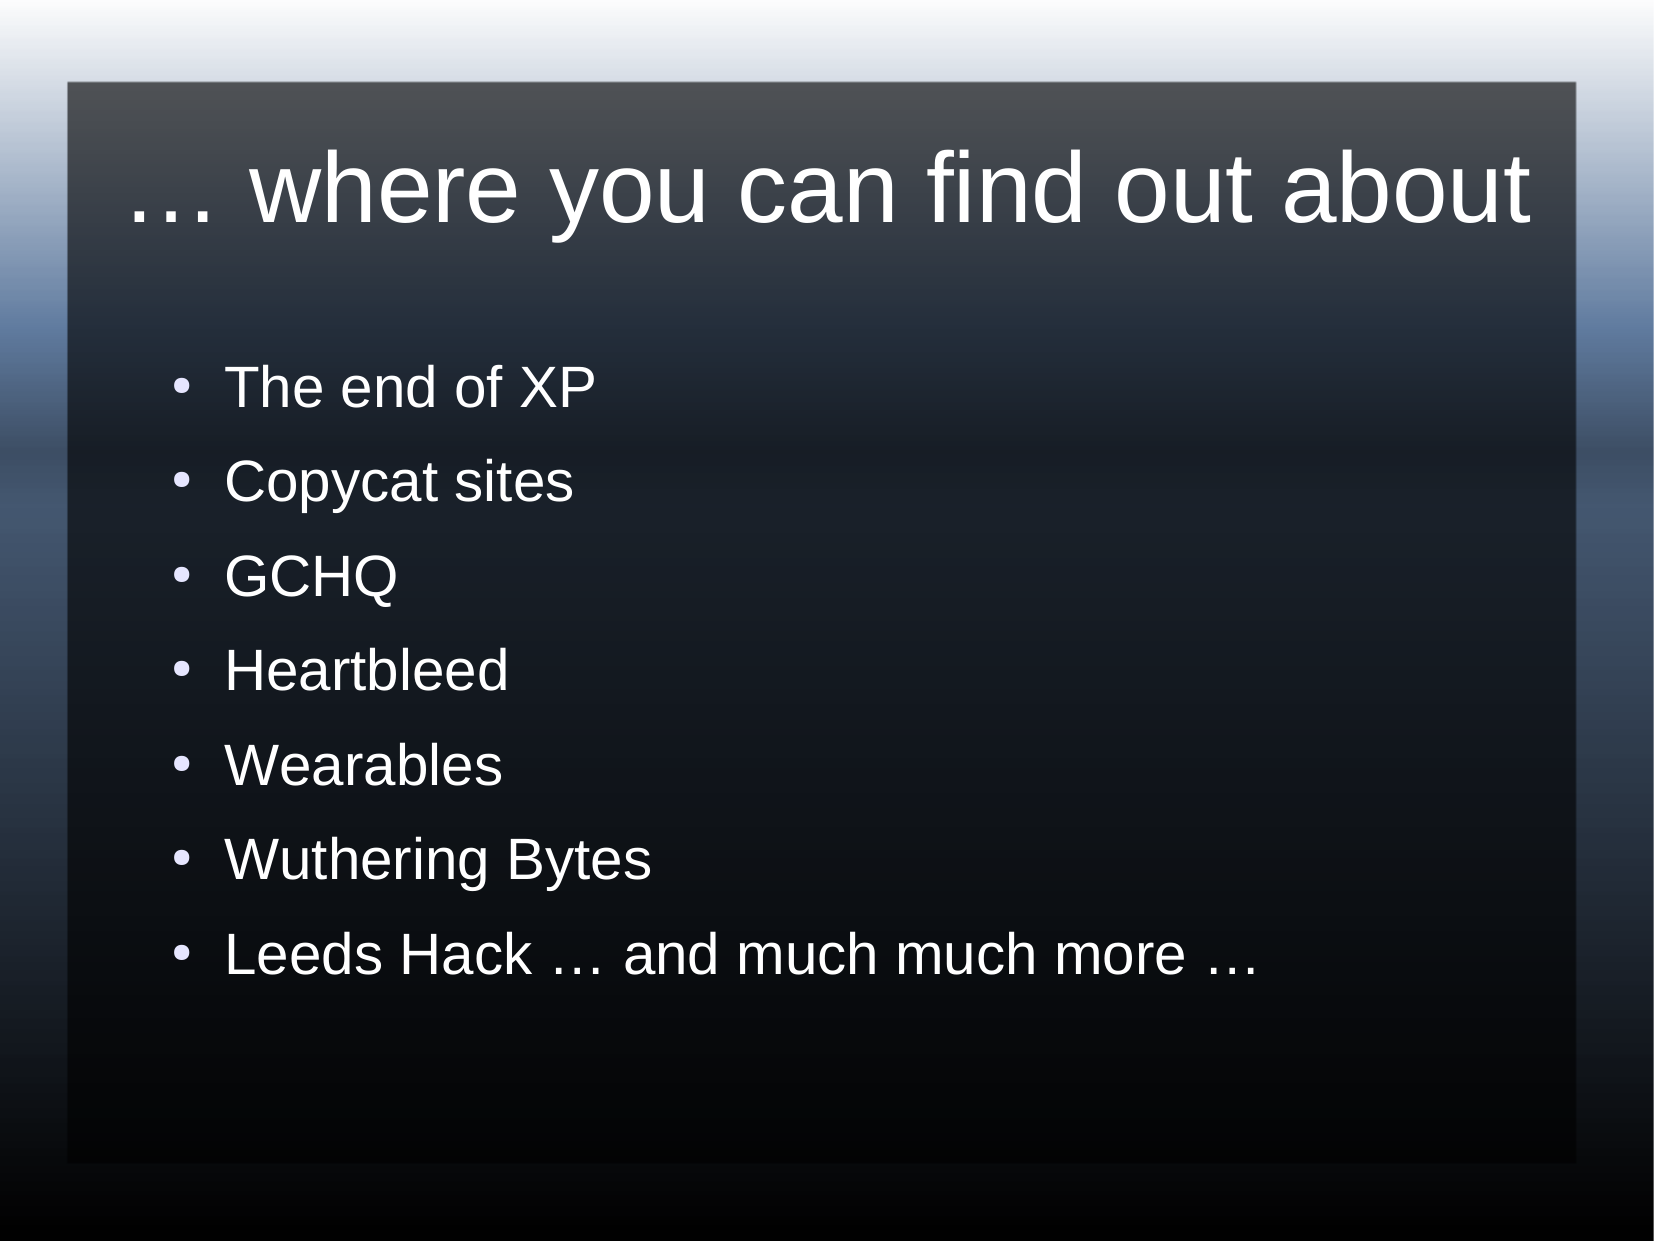

# … where you can find out about
The end of XP
Copycat sites
GCHQ
Heartbleed
Wearables
Wuthering Bytes
Leeds Hack … and much much more …